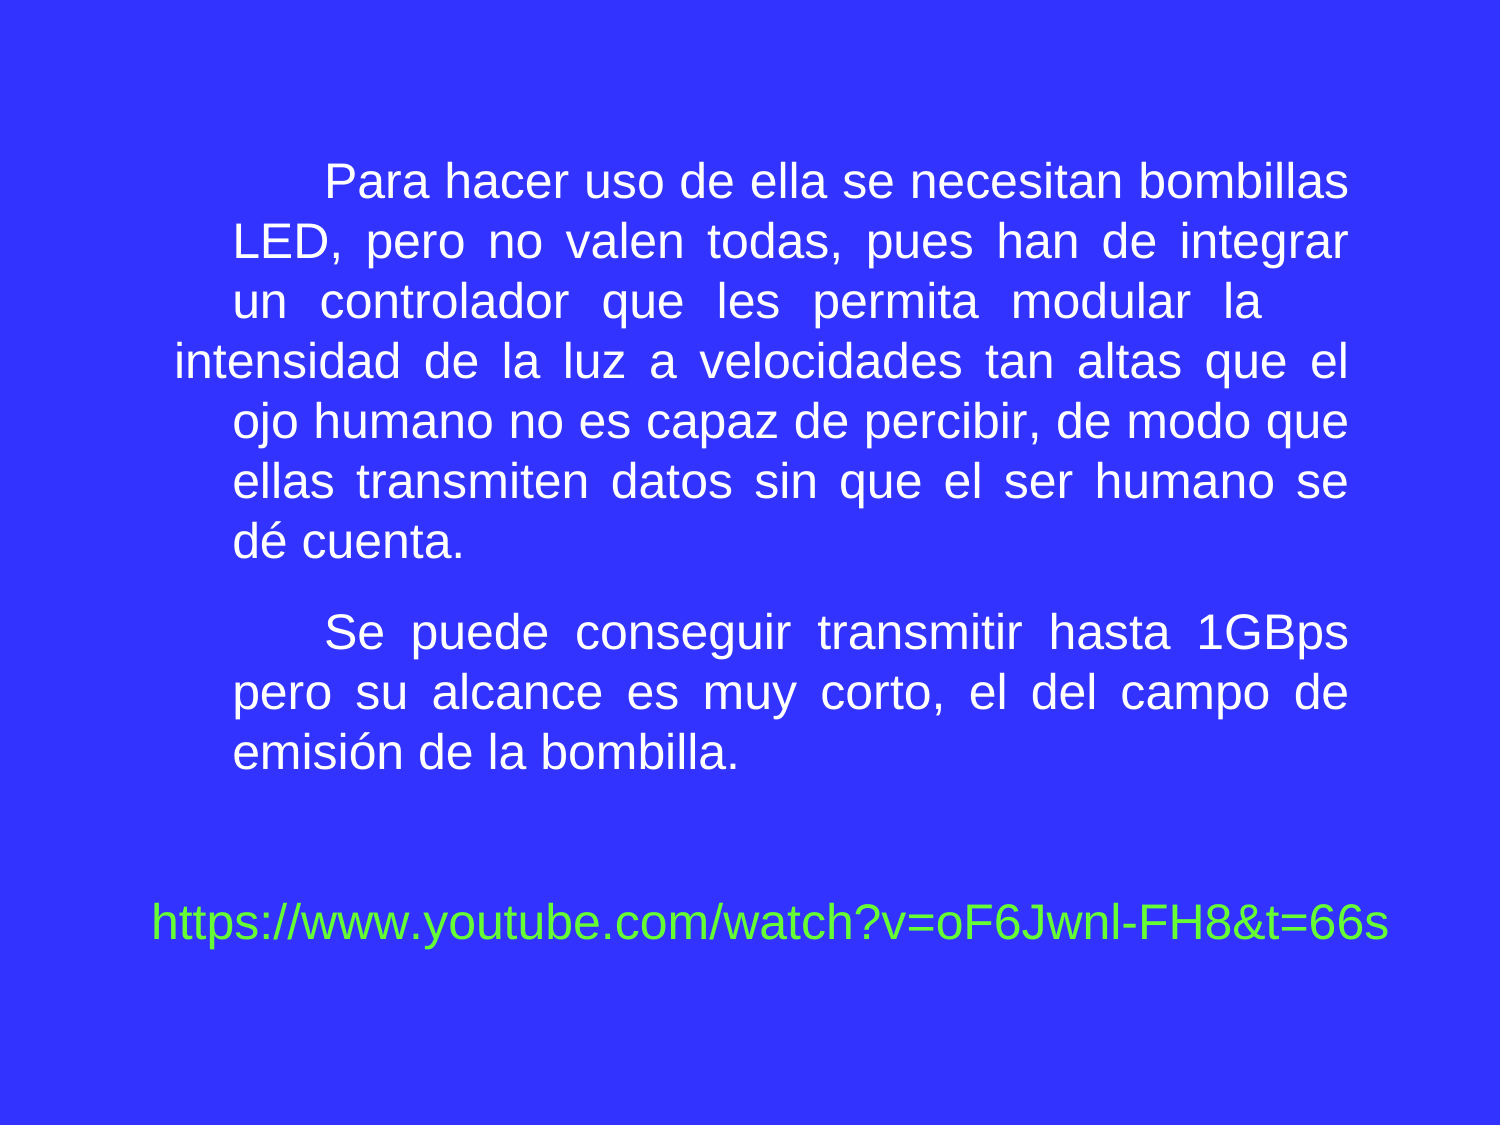

Para hacer uso de ella se necesitan bombillas 	LED, pero no valen todas, pues han de integrar 	un controlador que les permita modular la 	intensidad de la luz a velocidades tan altas que el 	ojo humano no es capaz de percibir, de modo que 	ellas transmiten datos sin que el ser humano se 	dé cuenta.
		Se puede conseguir transmitir hasta 1GBps 	pero su alcance es muy corto, el del campo de 	emisión de la bombilla.
https://www.youtube.com/watch?v=oF6Jwnl-FH8&t=66s